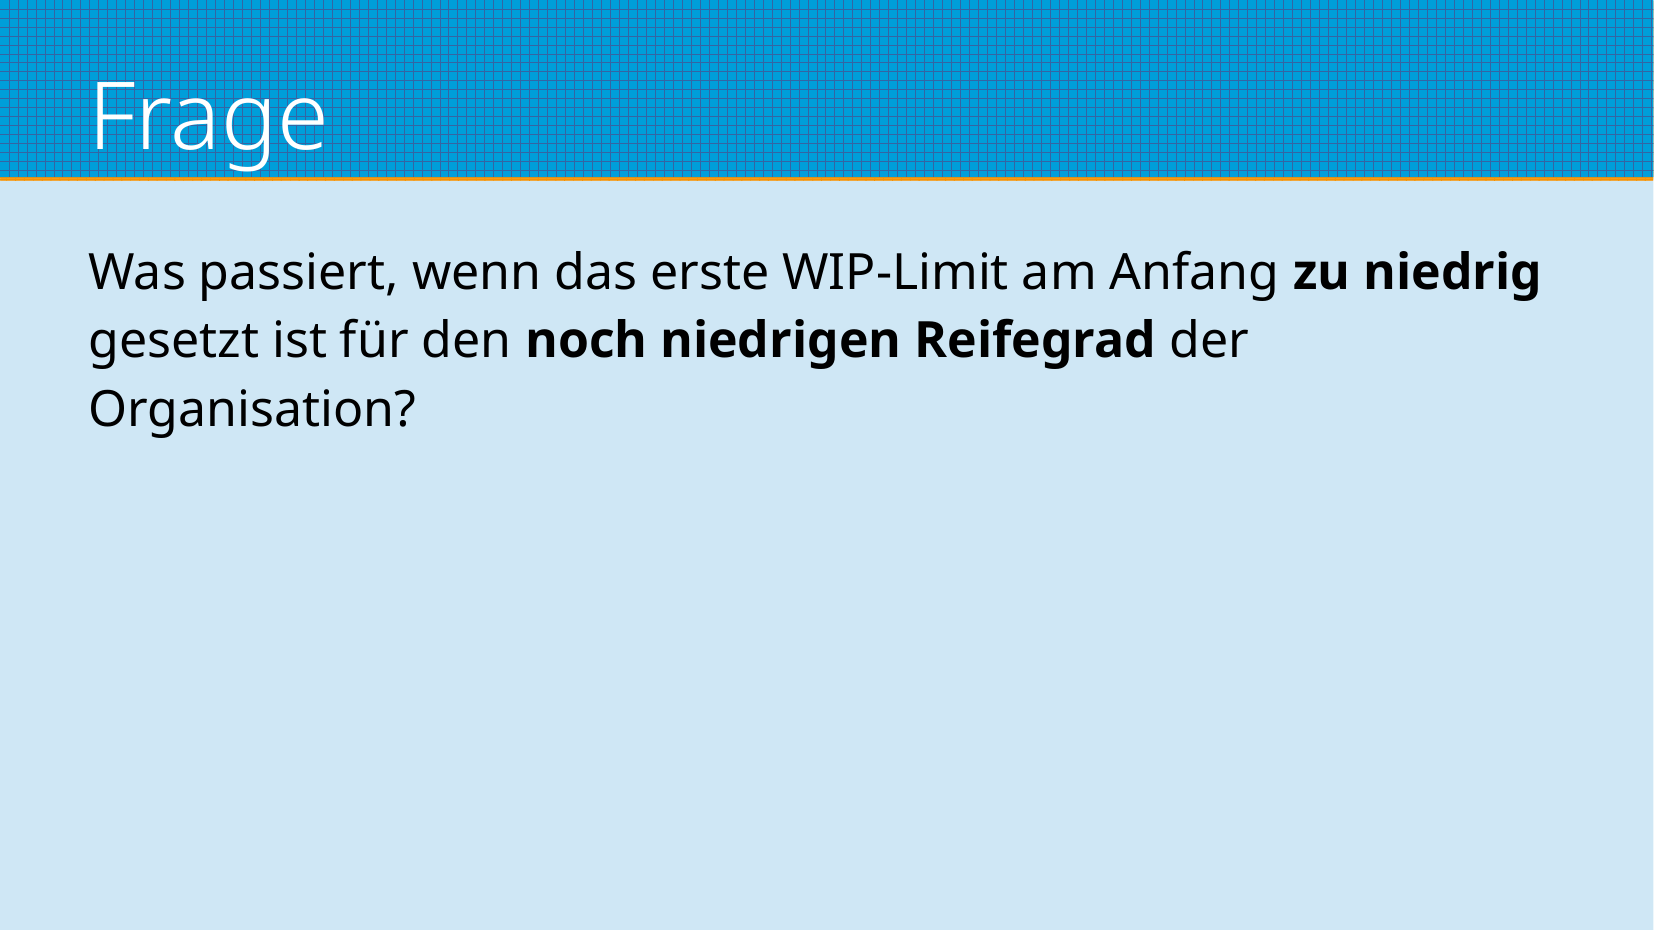

# Frage
Was passiert, wenn das erste WIP-Limit am Anfang zu niedrig gesetzt ist für den noch niedrigen Reifegrad der Organisation?